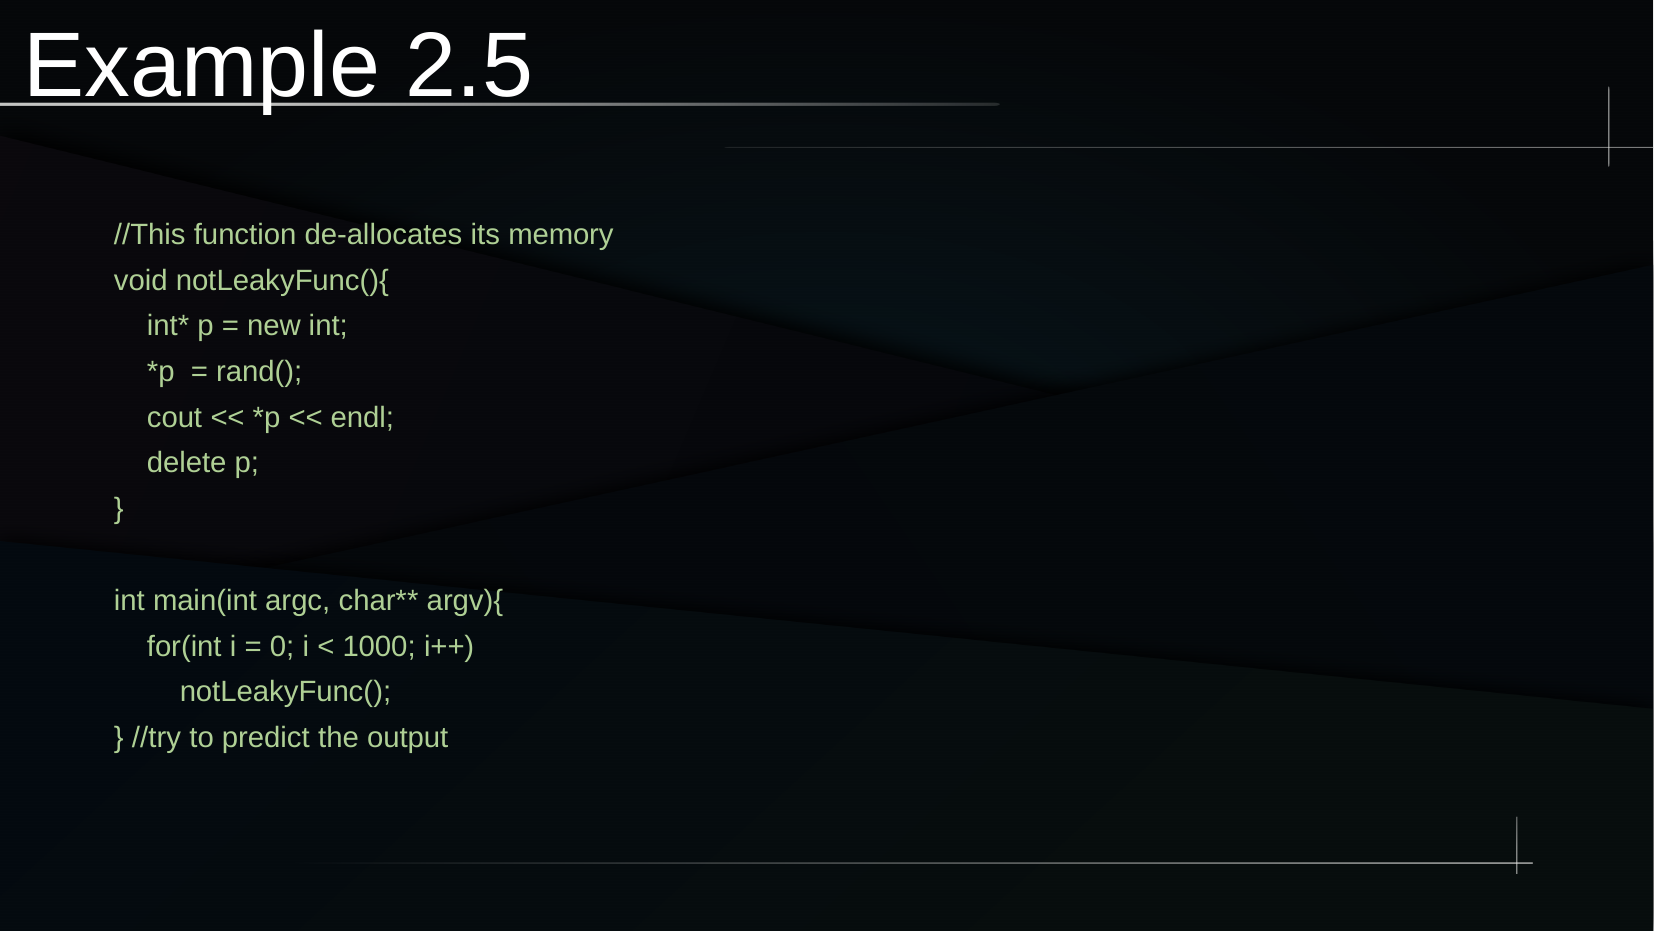

# Example 2.5
//This function de-allocates its memory
void notLeakyFunc(){
 int* p = new int;
 *p = rand();
 cout << *p << endl;
 delete p;
}
int main(int argc, char** argv){
 for(int i = 0; i < 1000; i++)
 notLeakyFunc();
} //try to predict the output